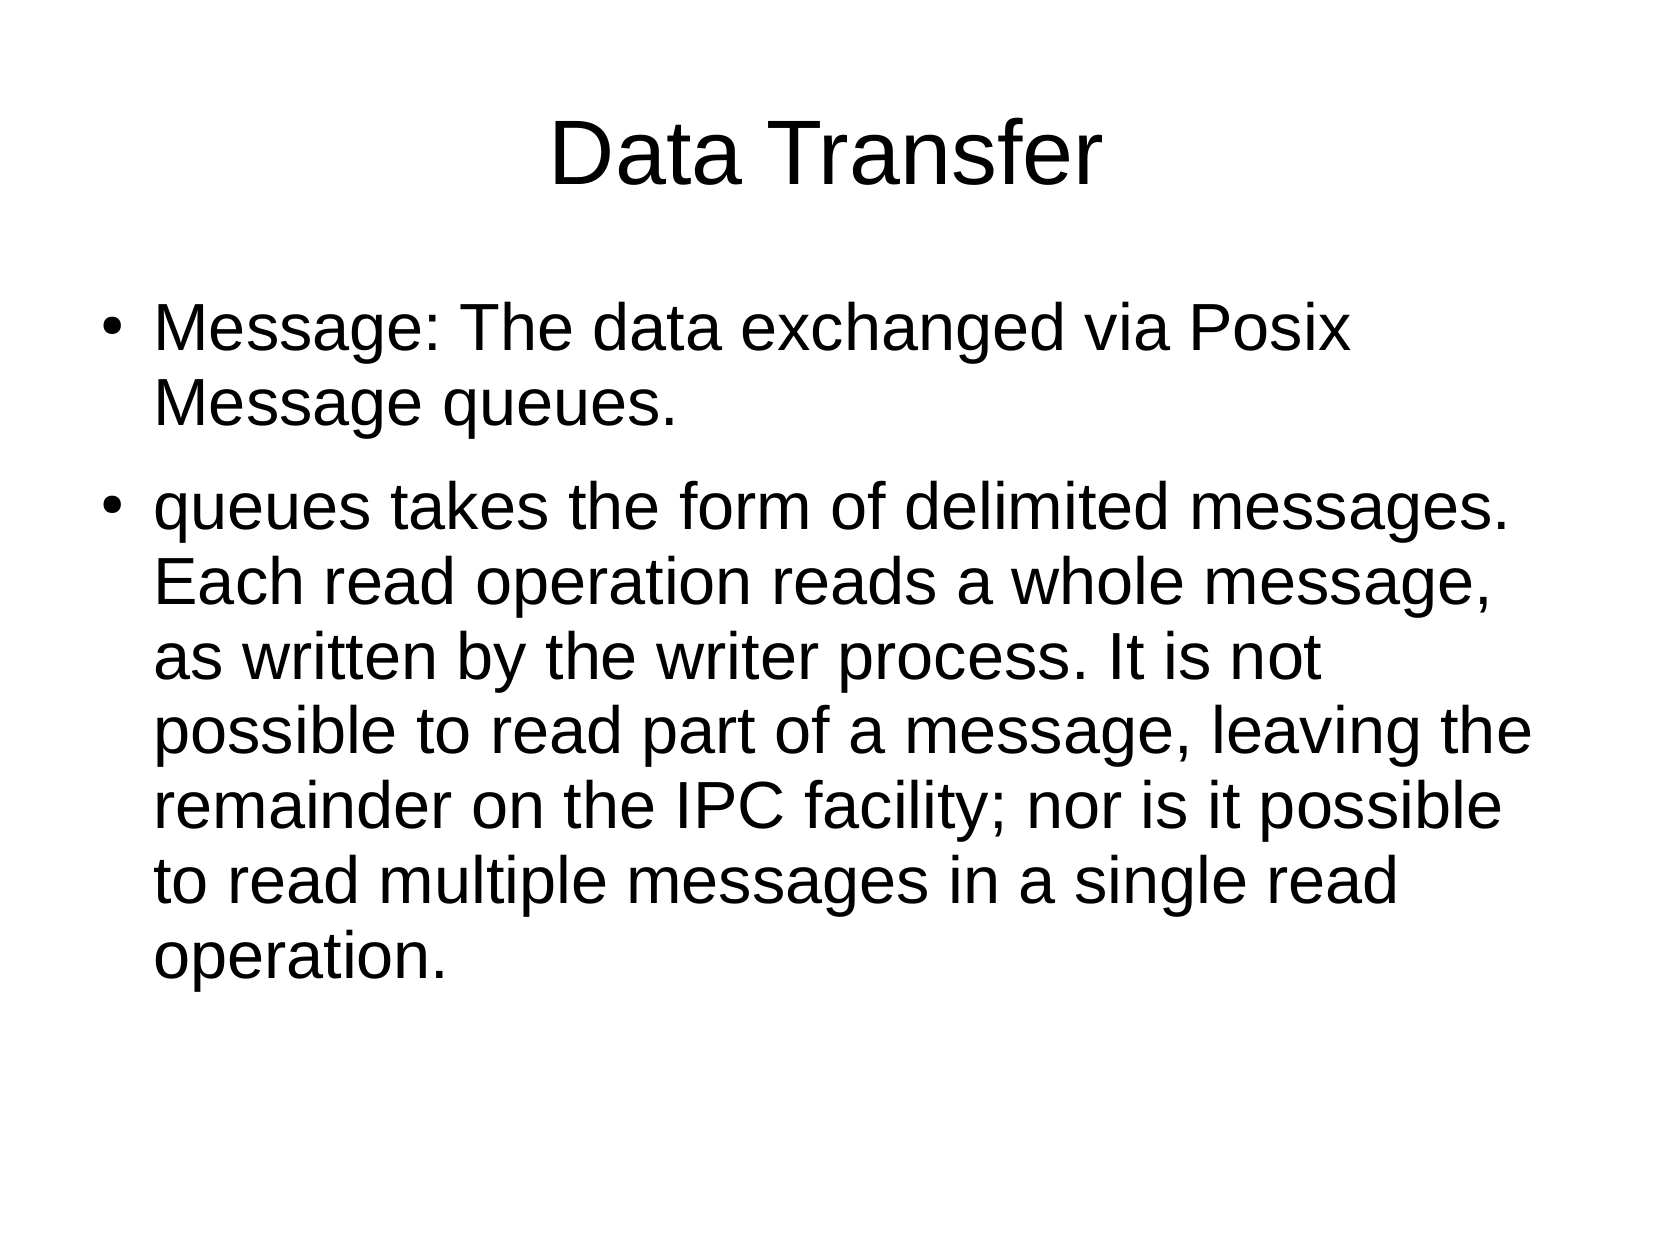

# Data Transfer
Message: The data exchanged via Posix Message queues.
queues takes the form of delimited messages. Each read operation reads a whole message, as written by the writer process. It is not possible to read part of a message, leaving the remainder on the IPC facility; nor is it possible to read multiple messages in a single read operation.